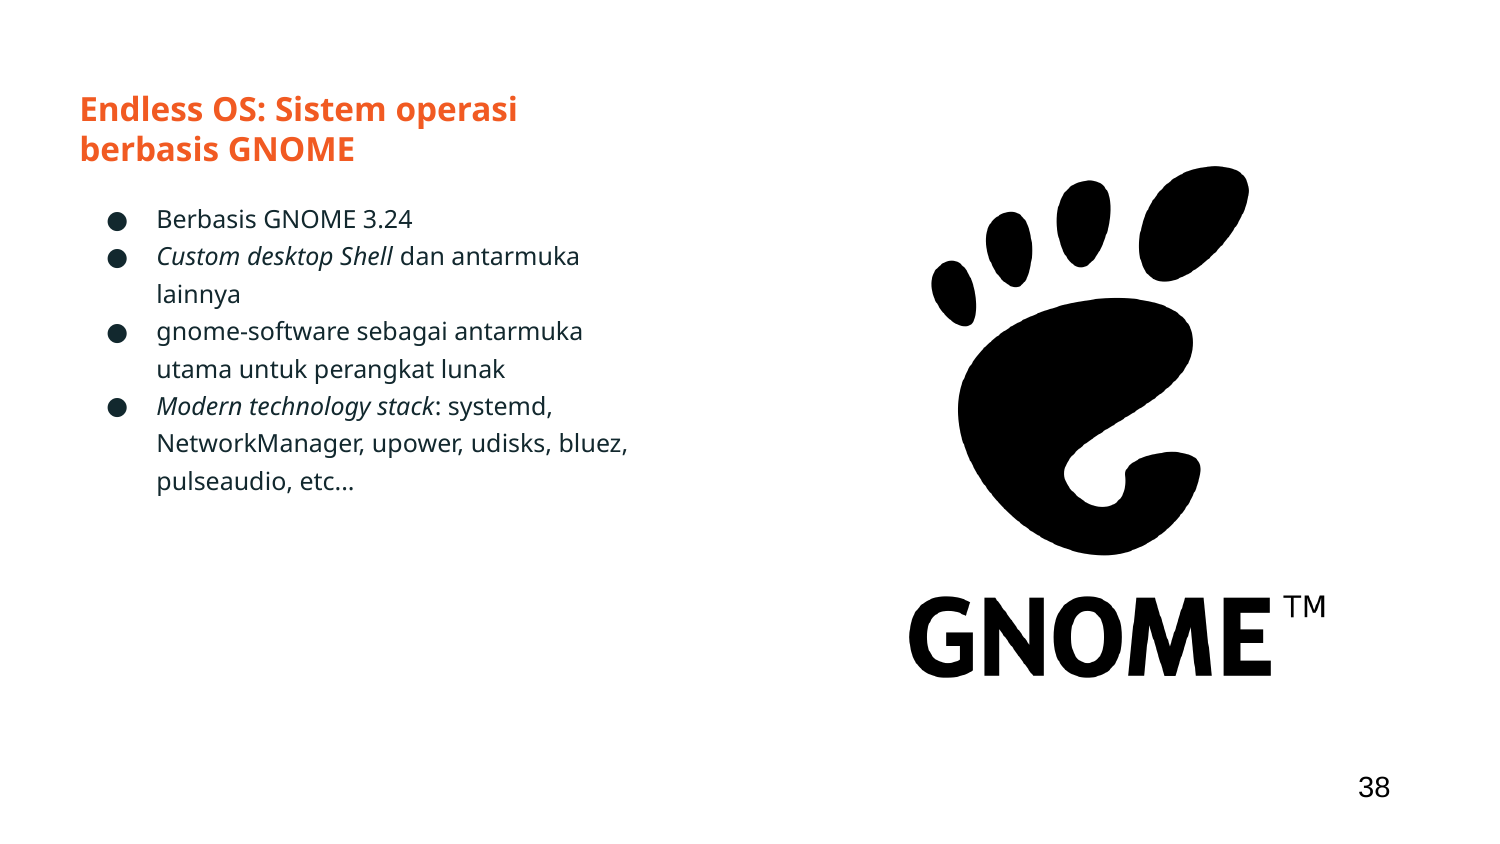

# Endless OS: Sistem operasi berbasis GNOME
Berbasis GNOME 3.24
Custom desktop Shell dan antarmuka lainnya
gnome-software sebagai antarmuka utama untuk perangkat lunak
Modern technology stack: systemd, NetworkManager, upower, udisks, bluez, pulseaudio, etc...